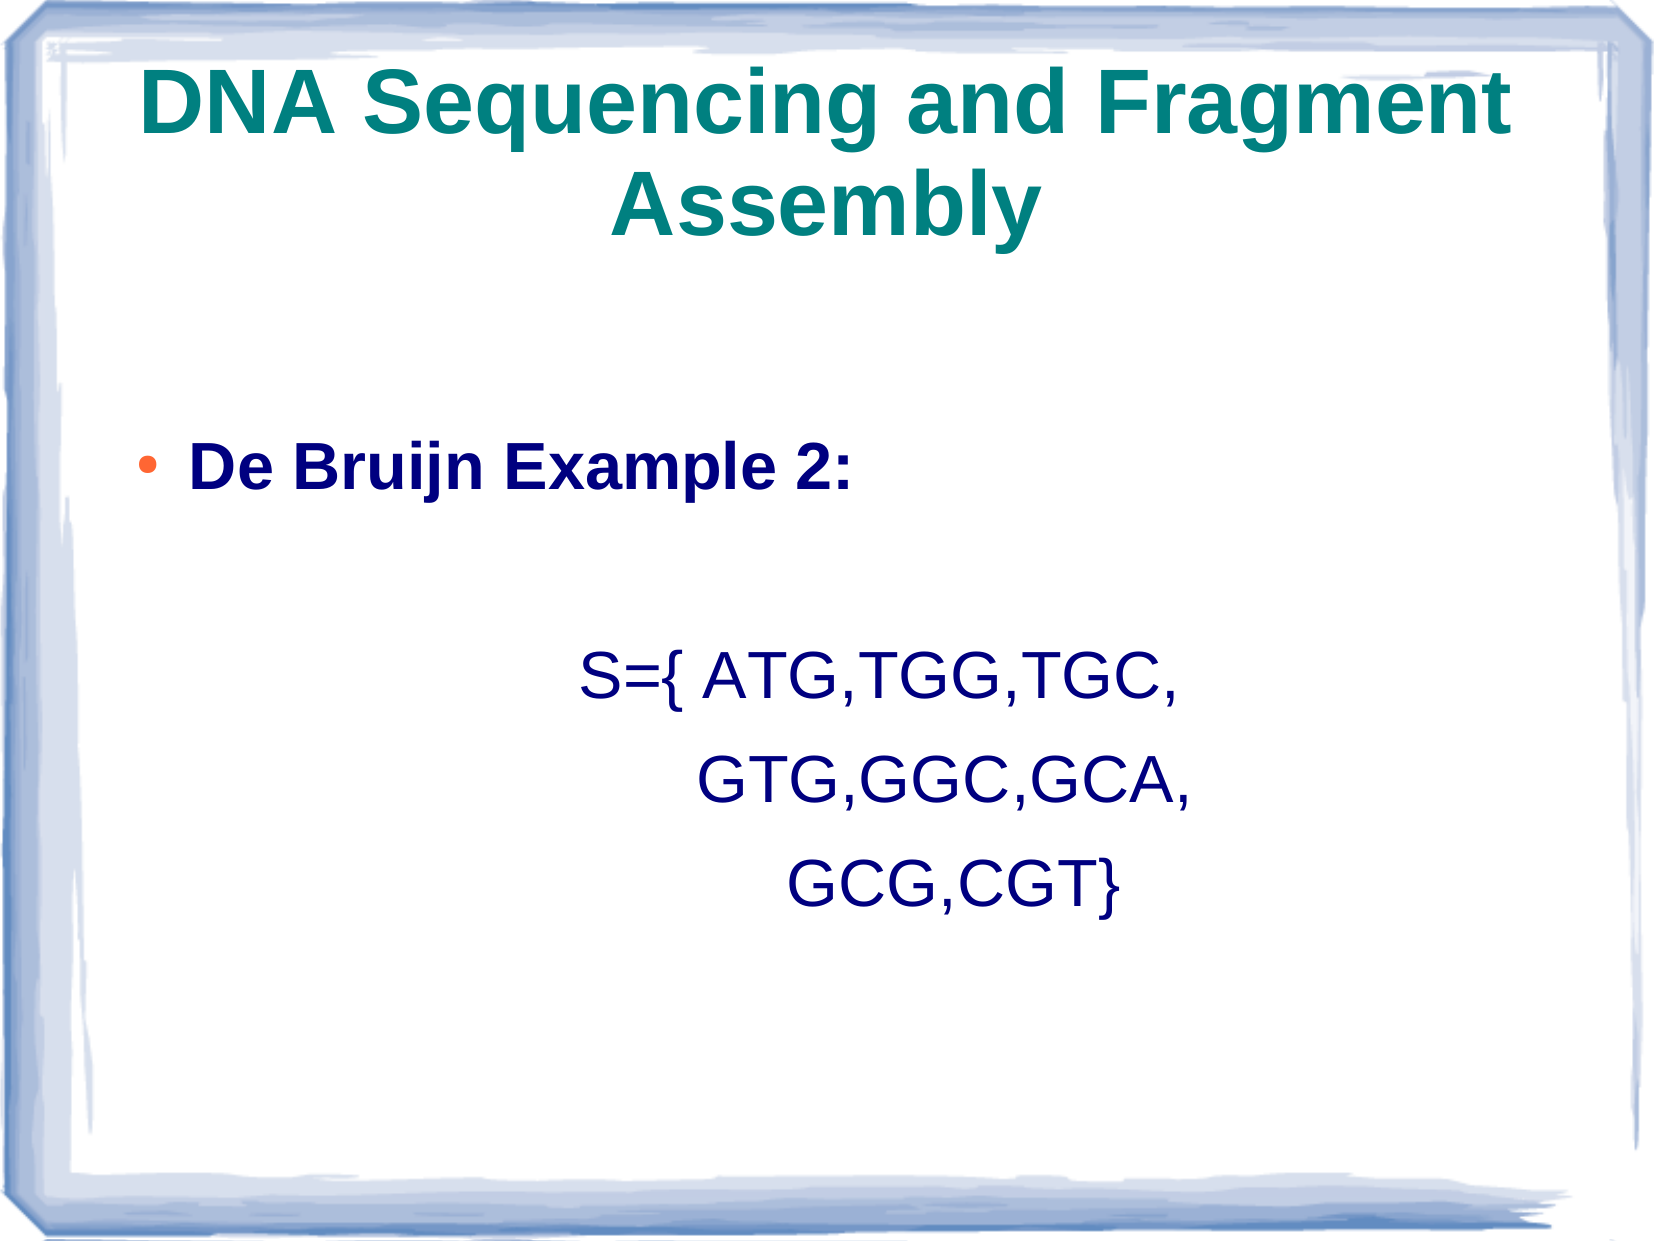

# DNA Sequencing and Fragment Assembly
De Bruijn Example 2:
S={ ATG,TGG,TGC,
 GTG,GGC,GCA,
 GCG,CGT}